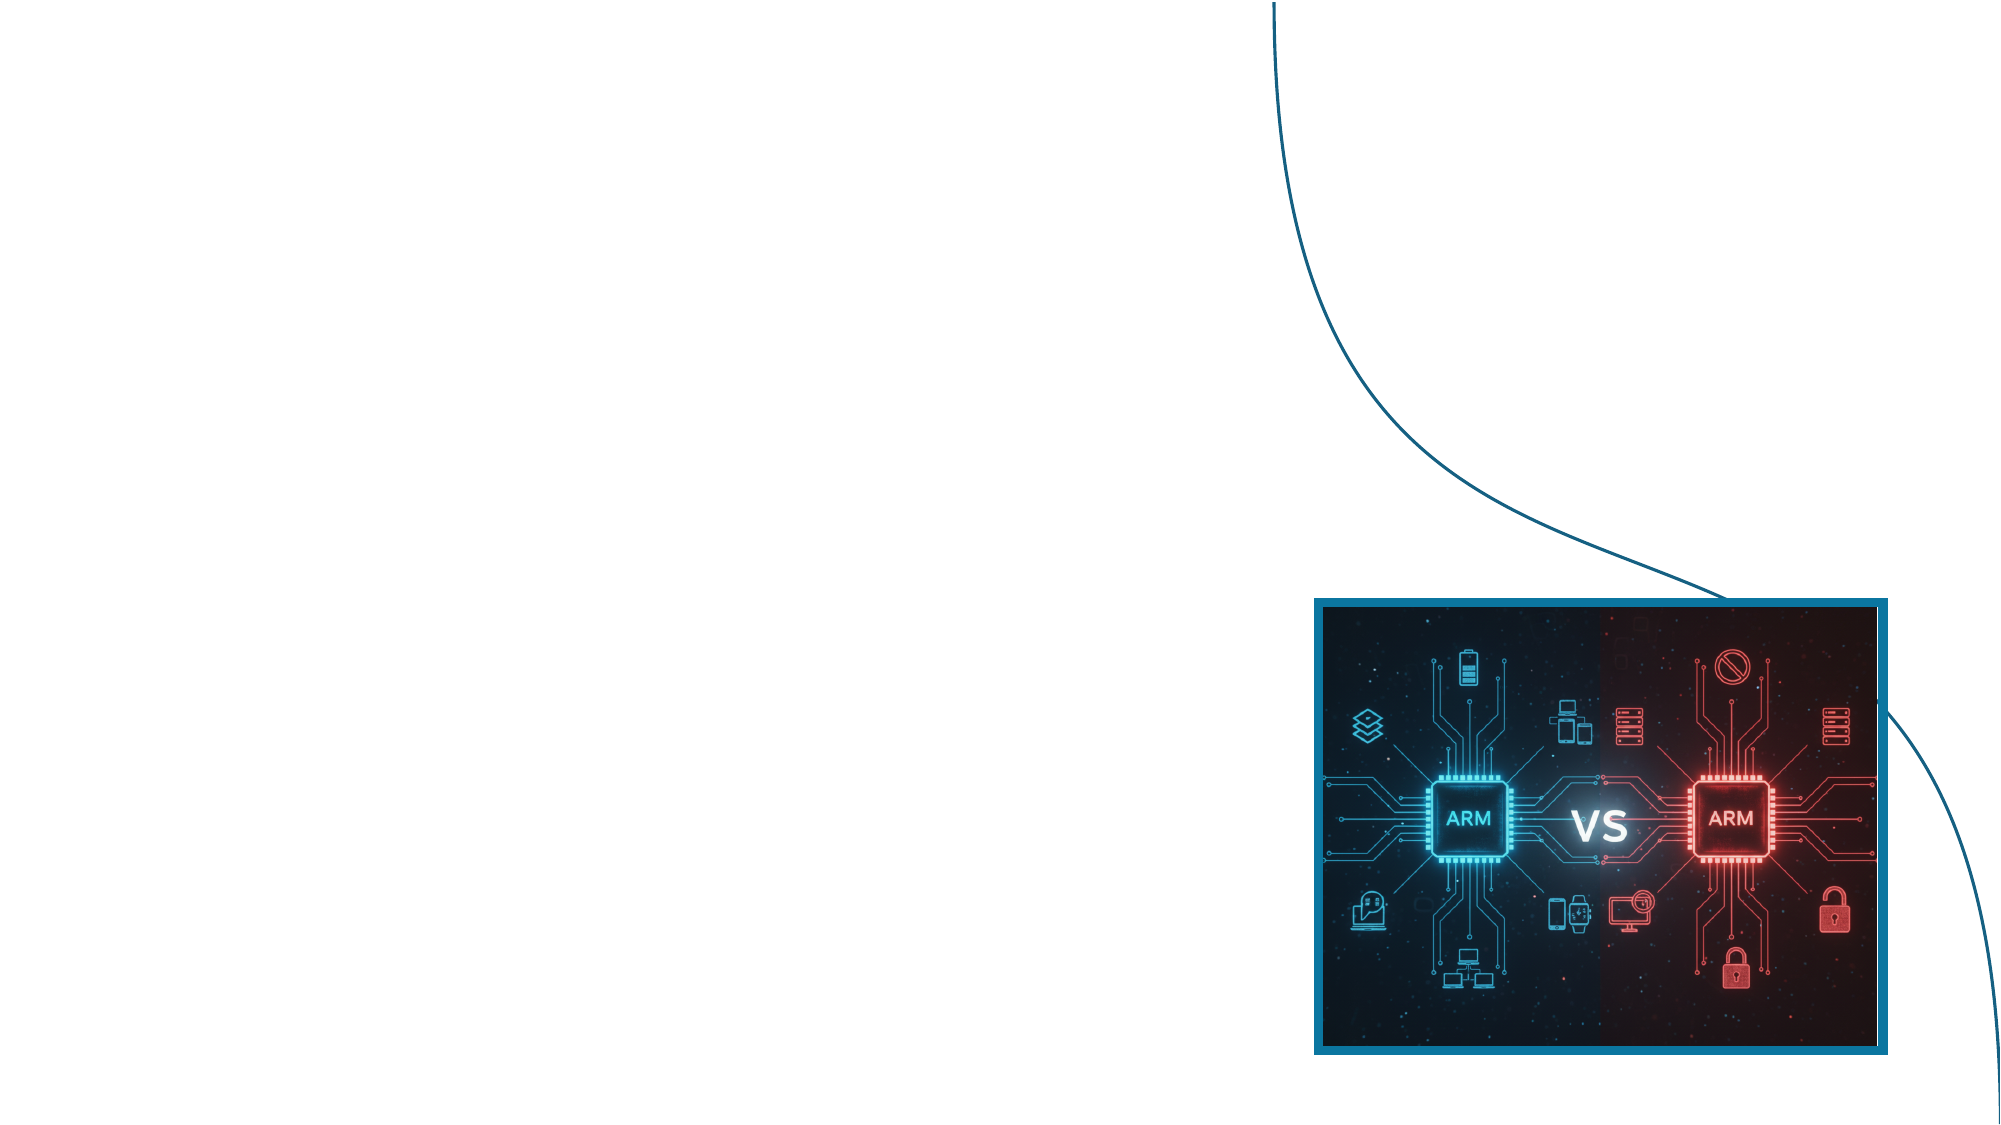

# Vantagens e desvantagens
Alta eficiência energética
Menor aquecimento
Custo de produção reduzido
Ideal para dispositivos móveis